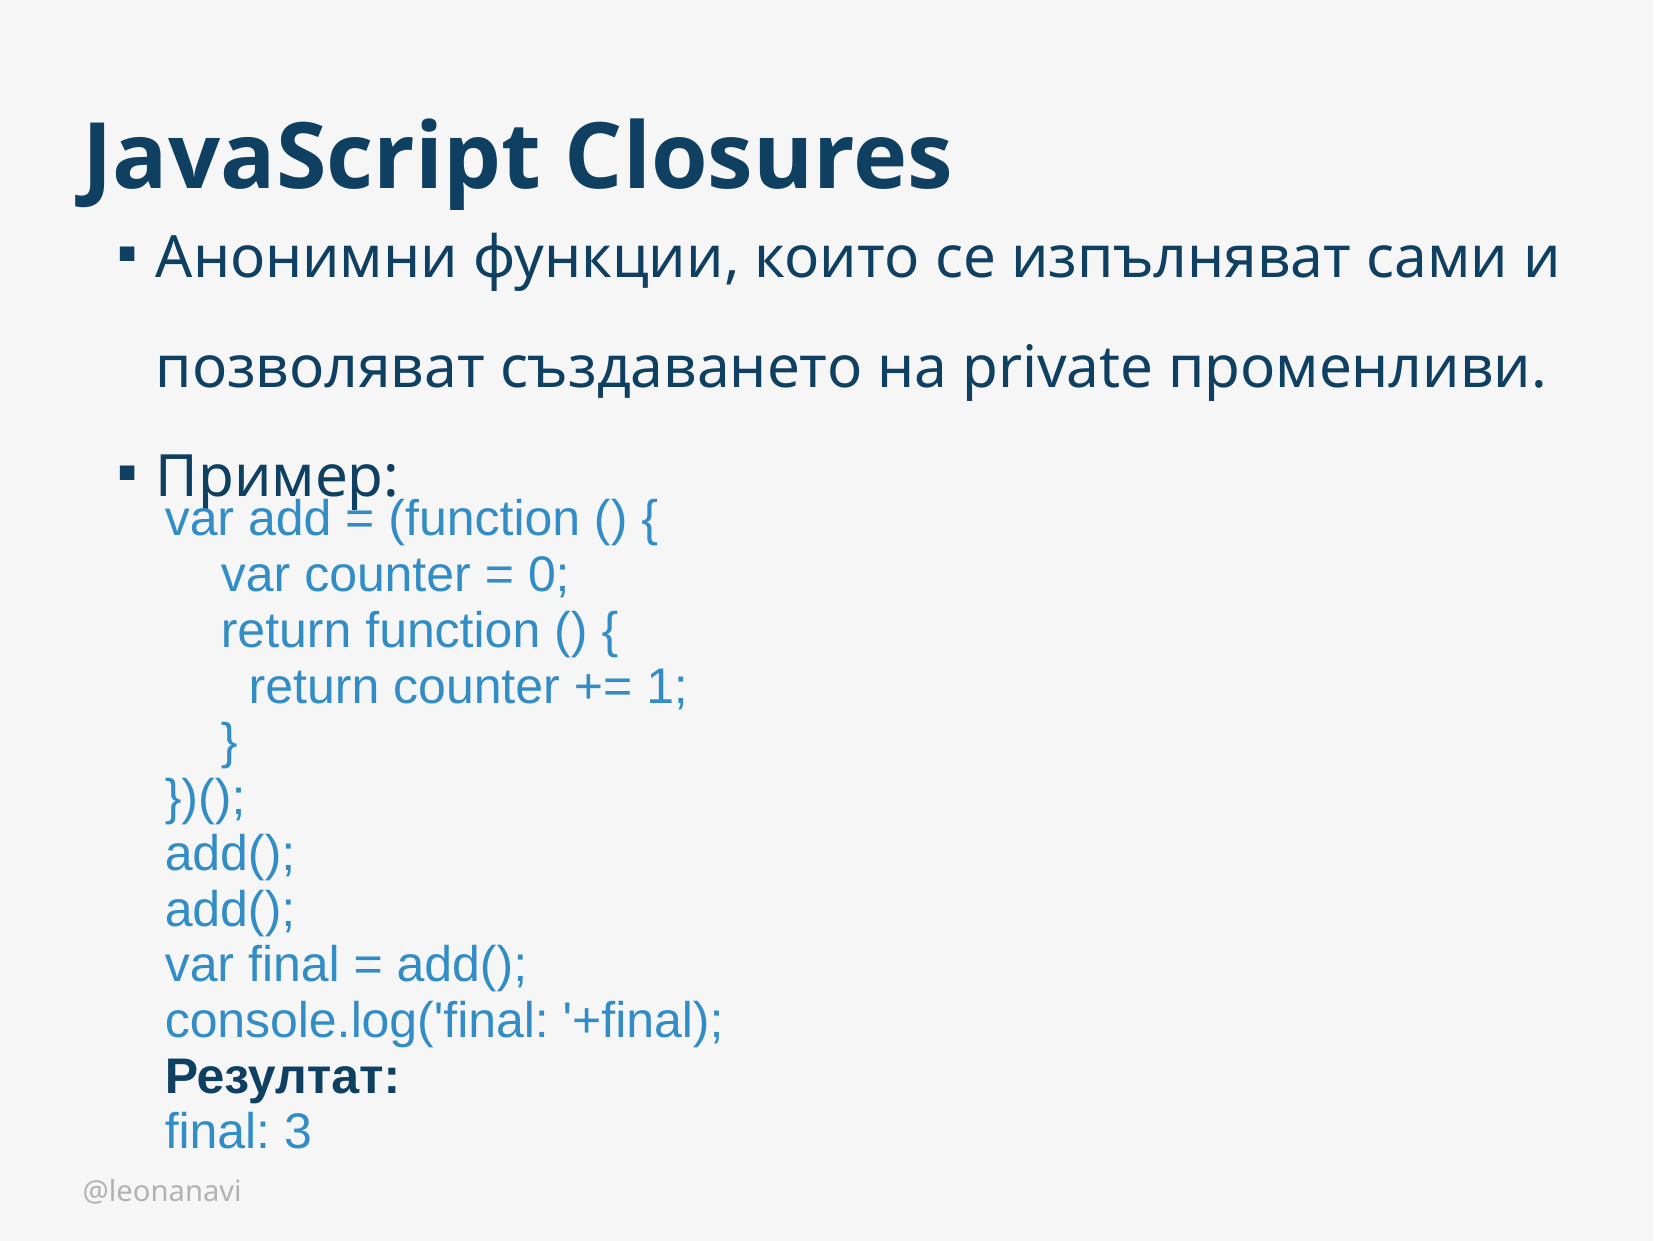

# JavaScript Closures
Анонимни функции, които се изпълняват сами и
позволяват създаването на private променливи.
Пример:
var add = (function () {
 var counter = 0;
 return function () {
 return counter += 1;
 }
})();
add();
add();
var final = add();
console.log('final: '+final);
Резултат:
final: 3